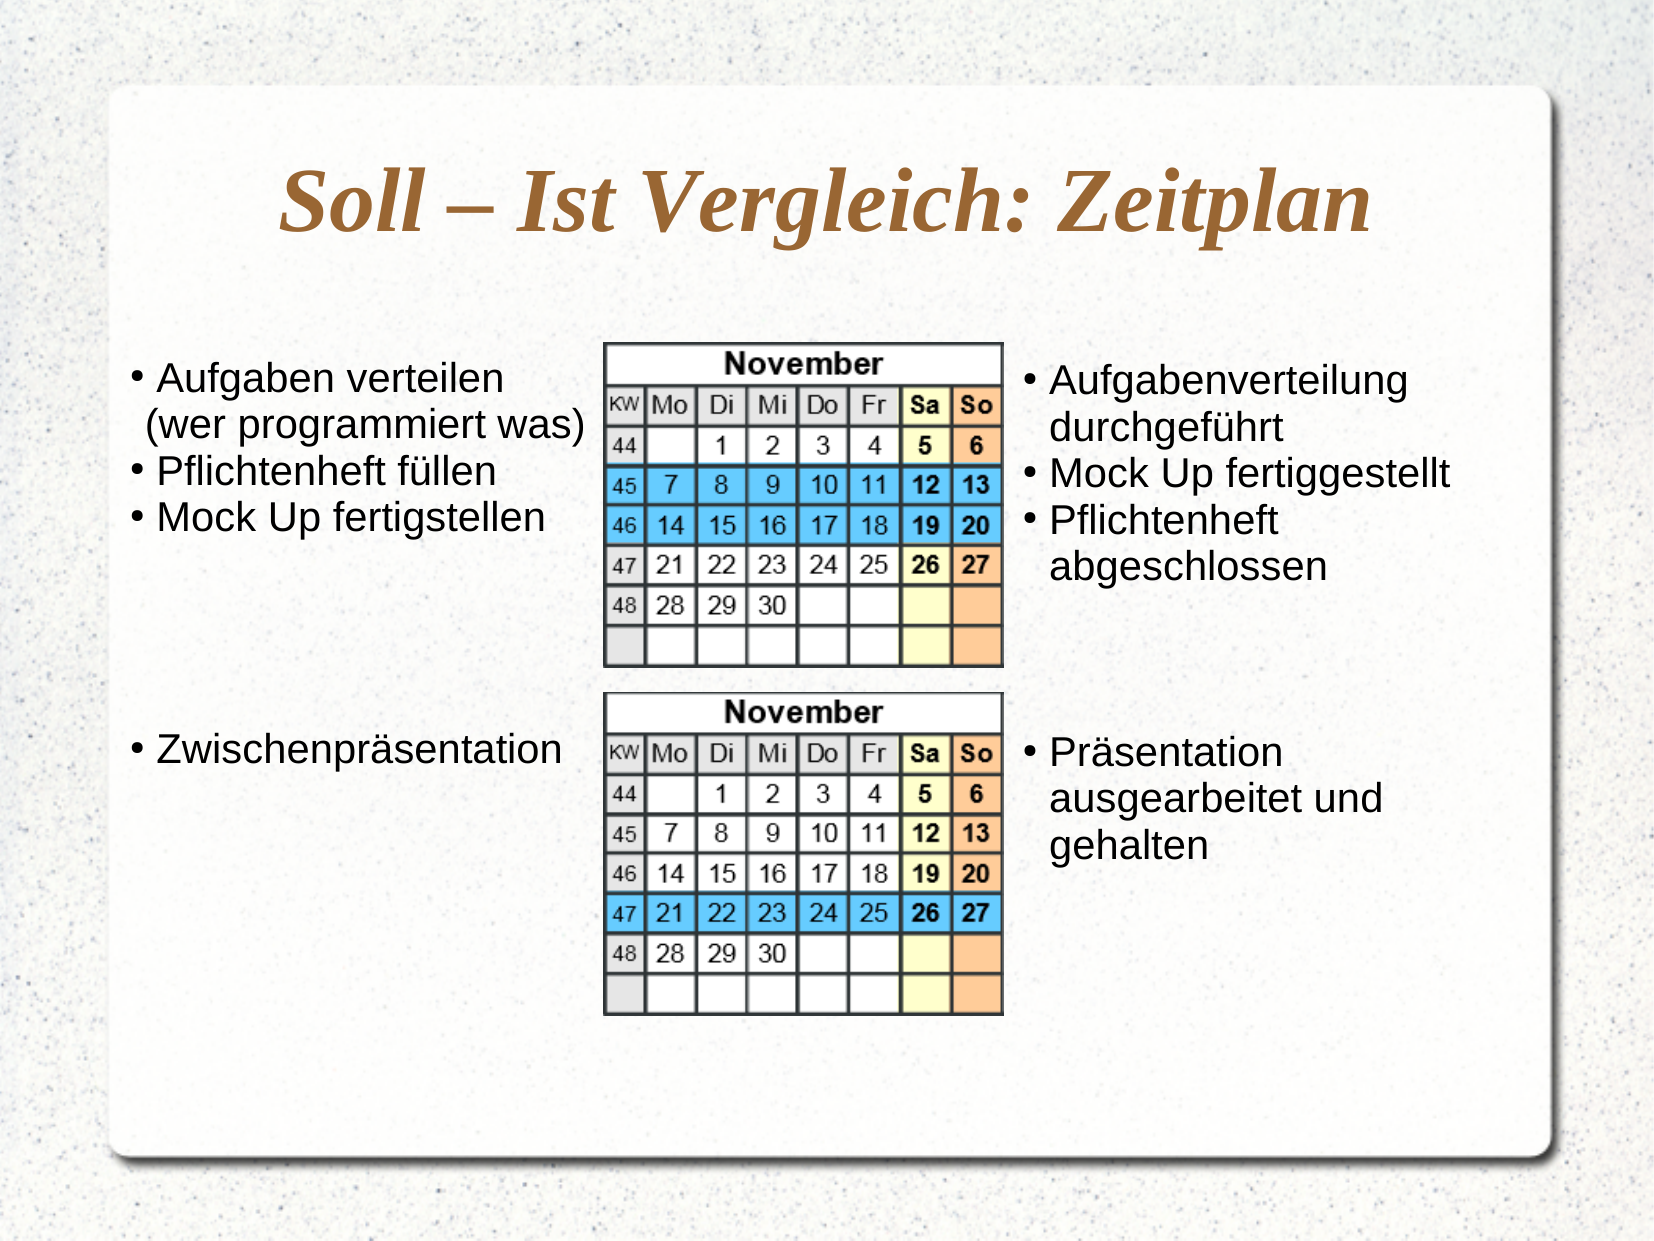

# Soll – Ist Vergleich: Zeitplan
 Aufgaben verteilen
(wer programmiert was)
 Pflichtenheft füllen
 Mock Up fertigstellen
 Zwischenpräsentation
 Aufgabenverteilung
 durchgeführt
 Mock Up fertiggestellt
 Pflichtenheft
 abgeschlossen
 Präsentation
 ausgearbeitet und
 gehalten